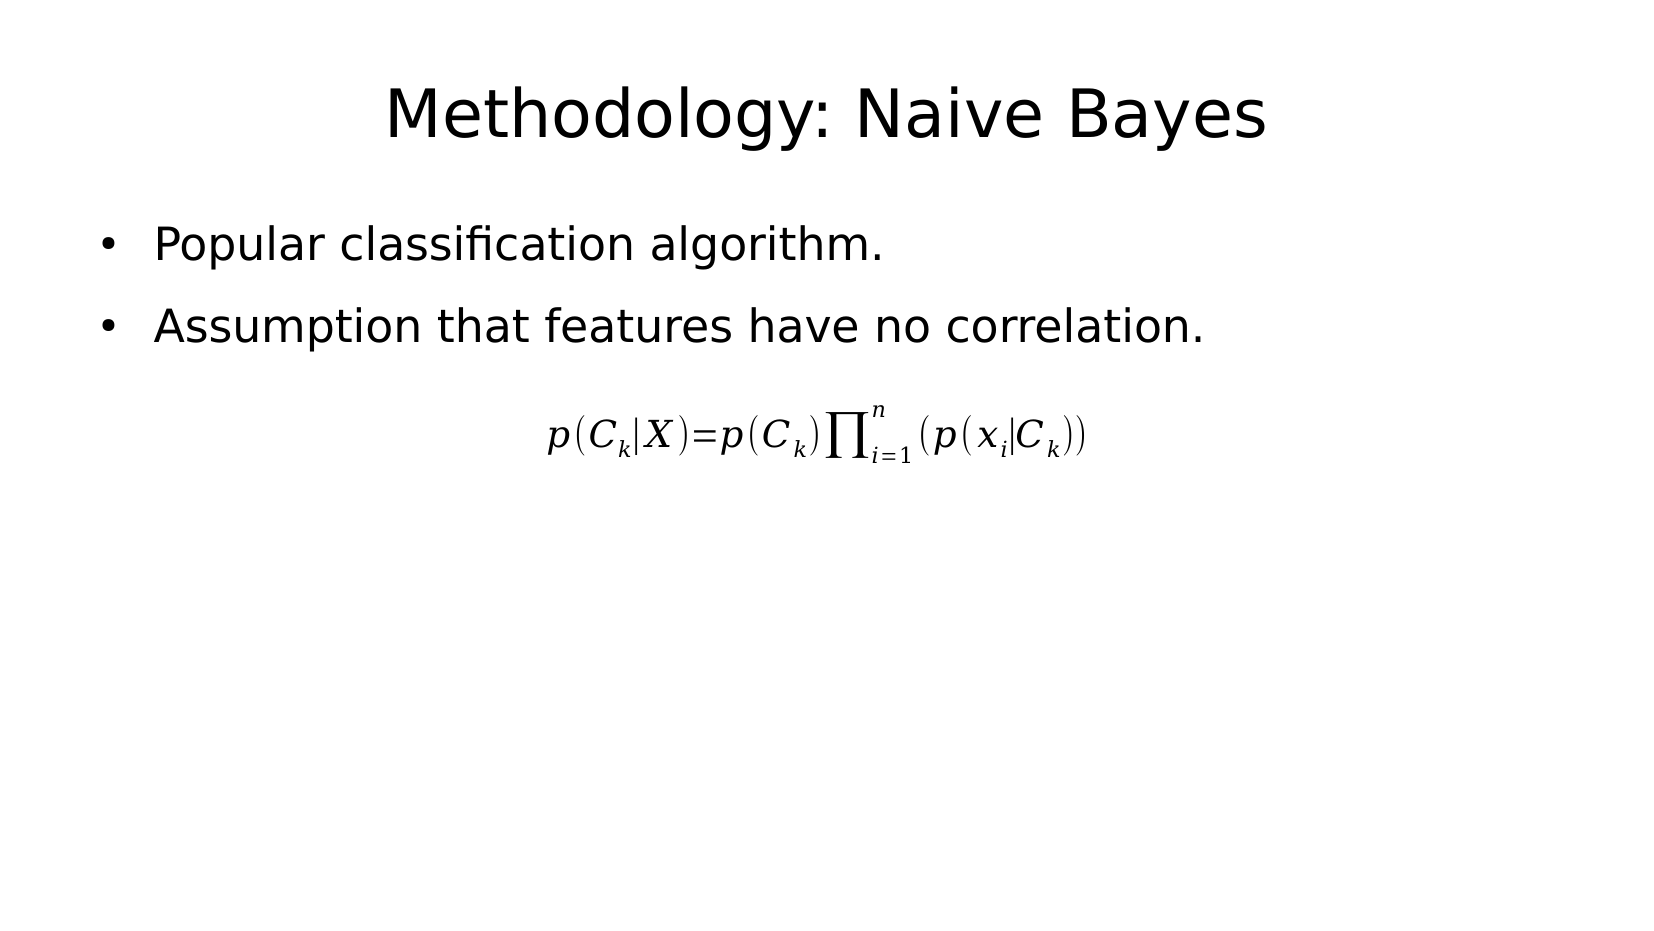

# Methodology: Naive Bayes
Popular classification algorithm.
Assumption that features have no correlation.